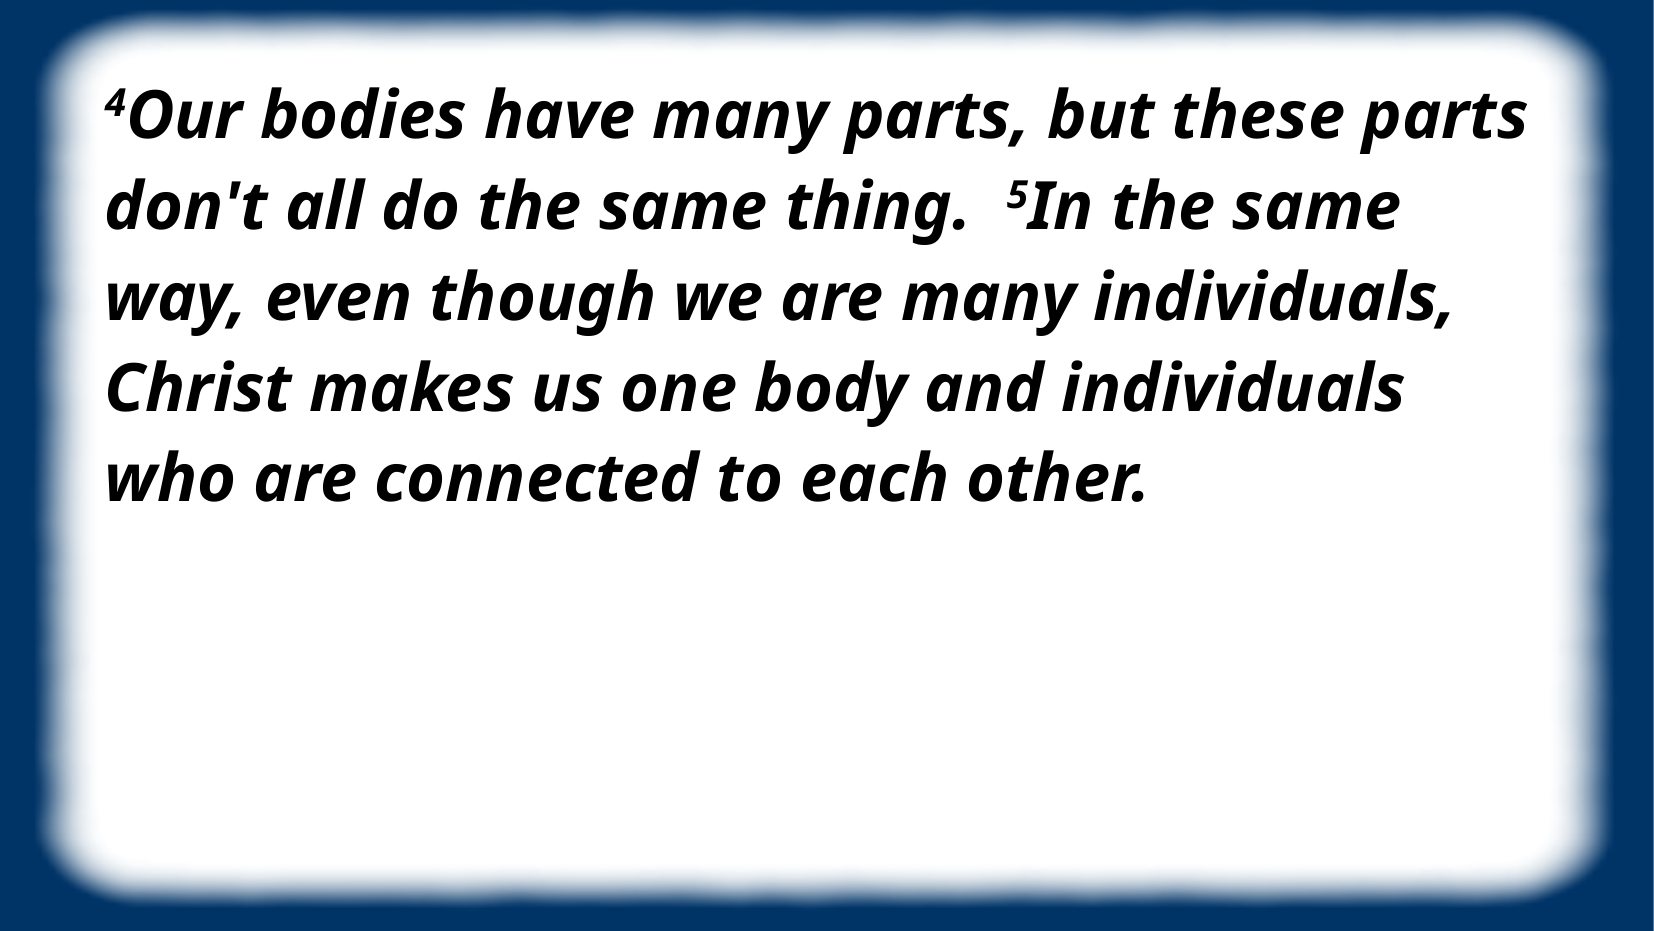

4Our bodies have many parts, but these parts don't all do the same thing. 5In the same way, even though we are many individuals, Christ makes us one body and individuals who are connected to each other.